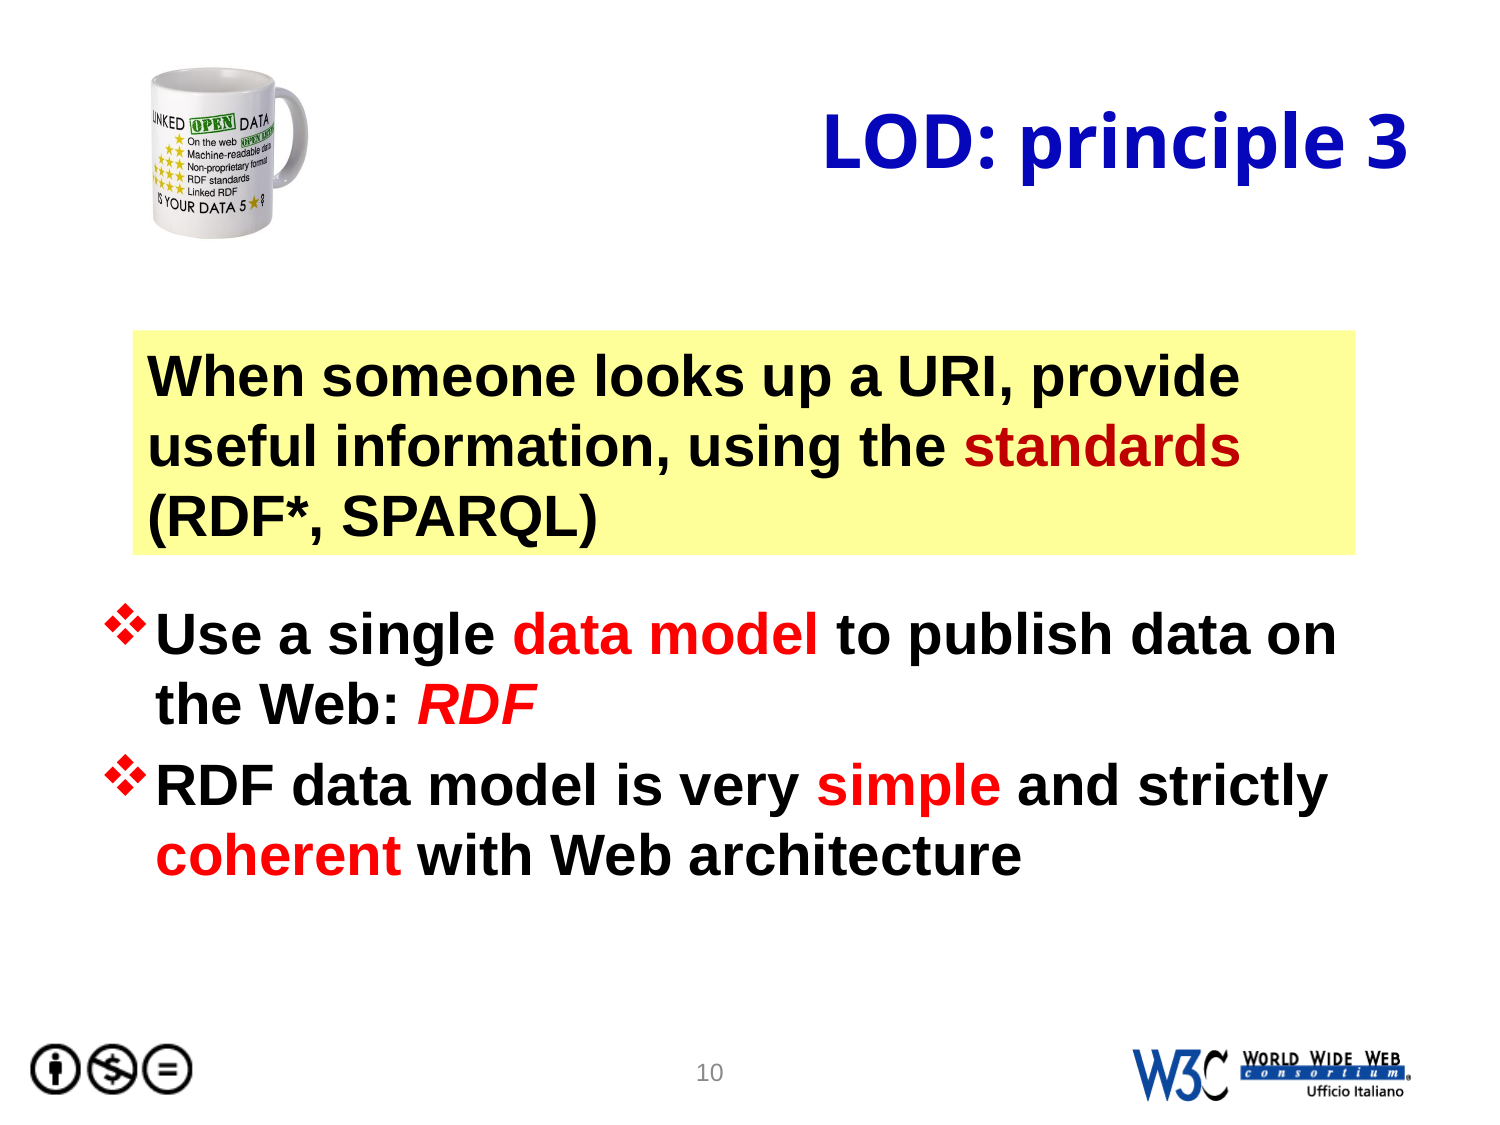

# LOD: principle 3
Use a single data model to publish data on the Web: RDF
RDF data model is very simple and strictly coherent with Web architecture
When someone looks up a URI, provide useful information, using the standards (RDF*, SPARQL)